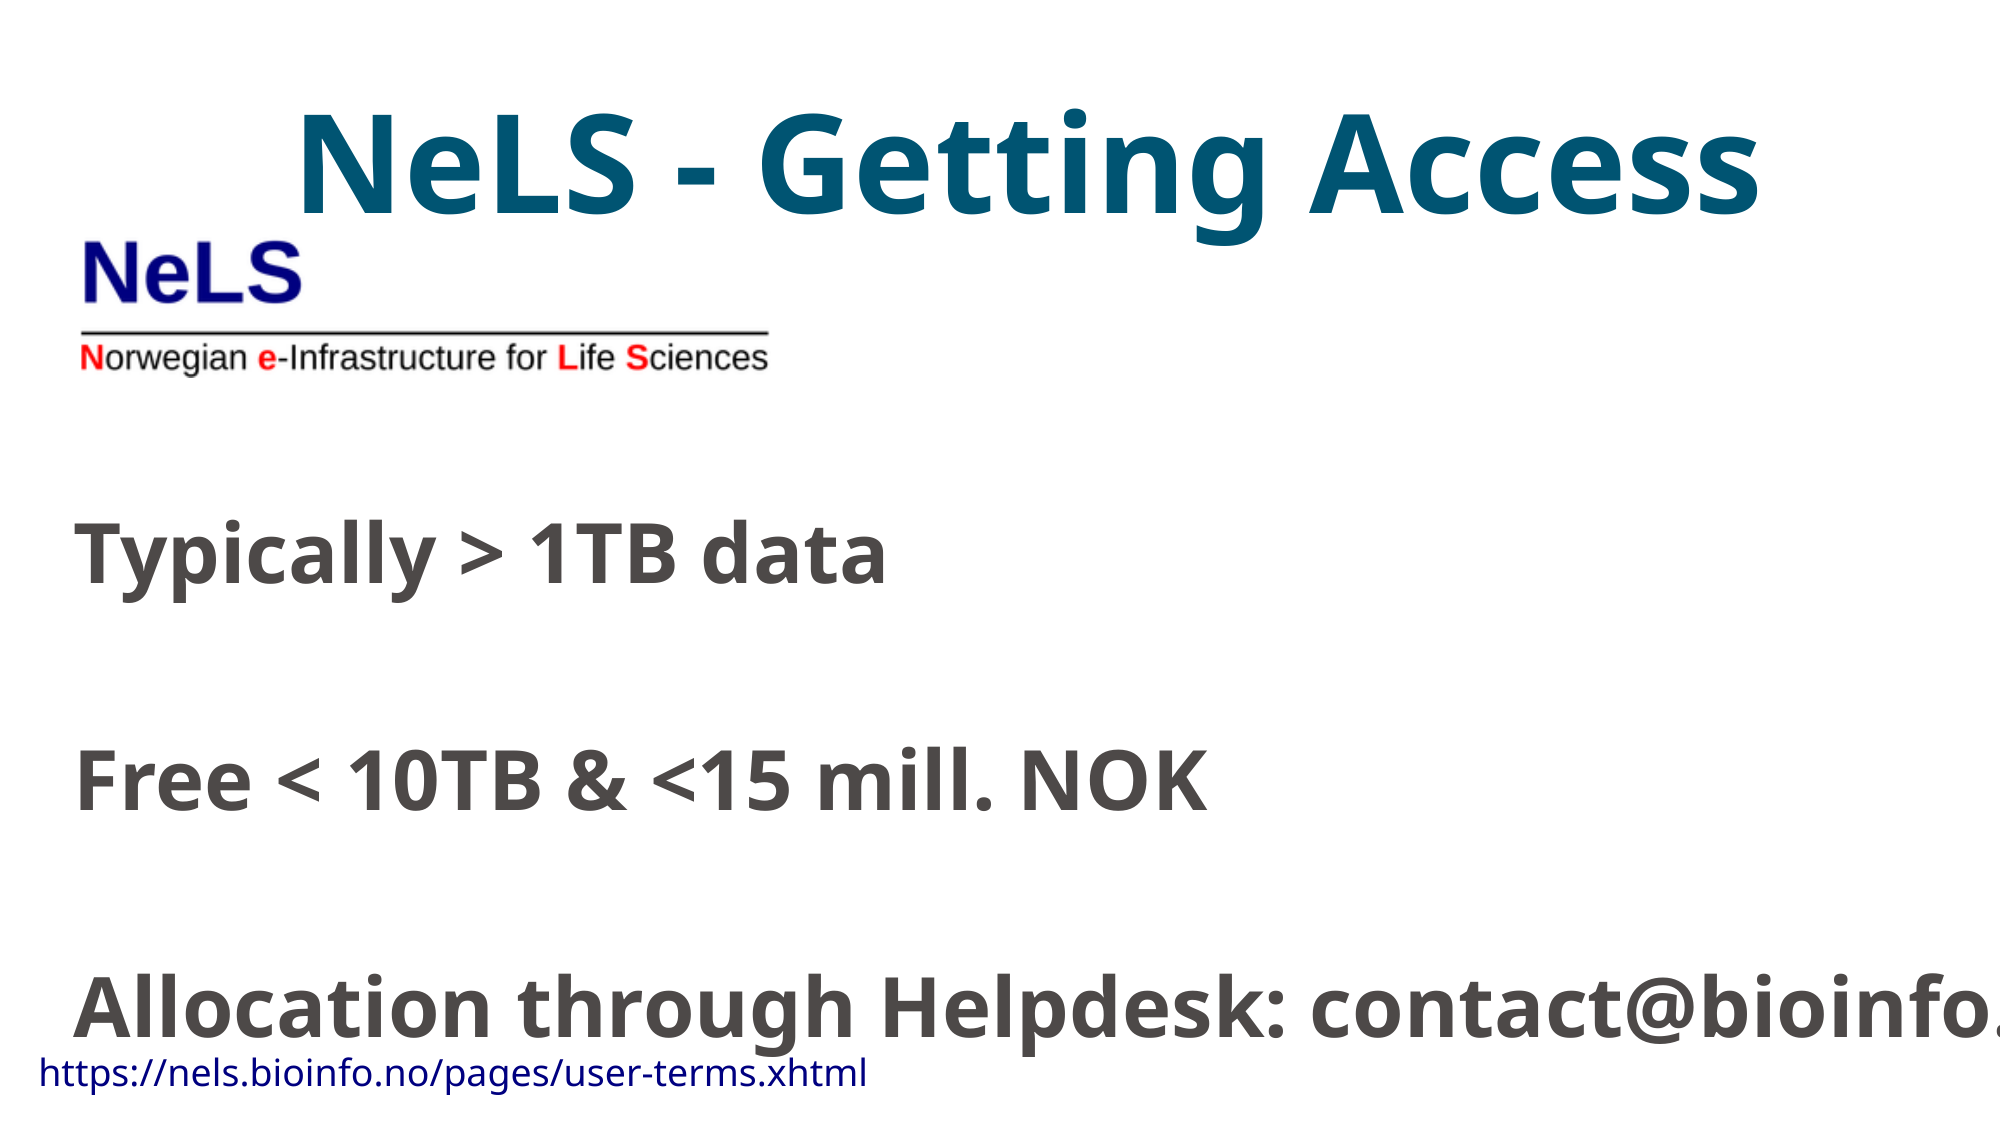

NeLS - Getting Access
Typically > 1TB data
Free < 10TB & <15 mill. NOK
Allocation through Helpdesk: contact@bioinfo.no
Direct upload through Norseq facilities
https://nels.bioinfo.no/pages/user-terms.xhtml